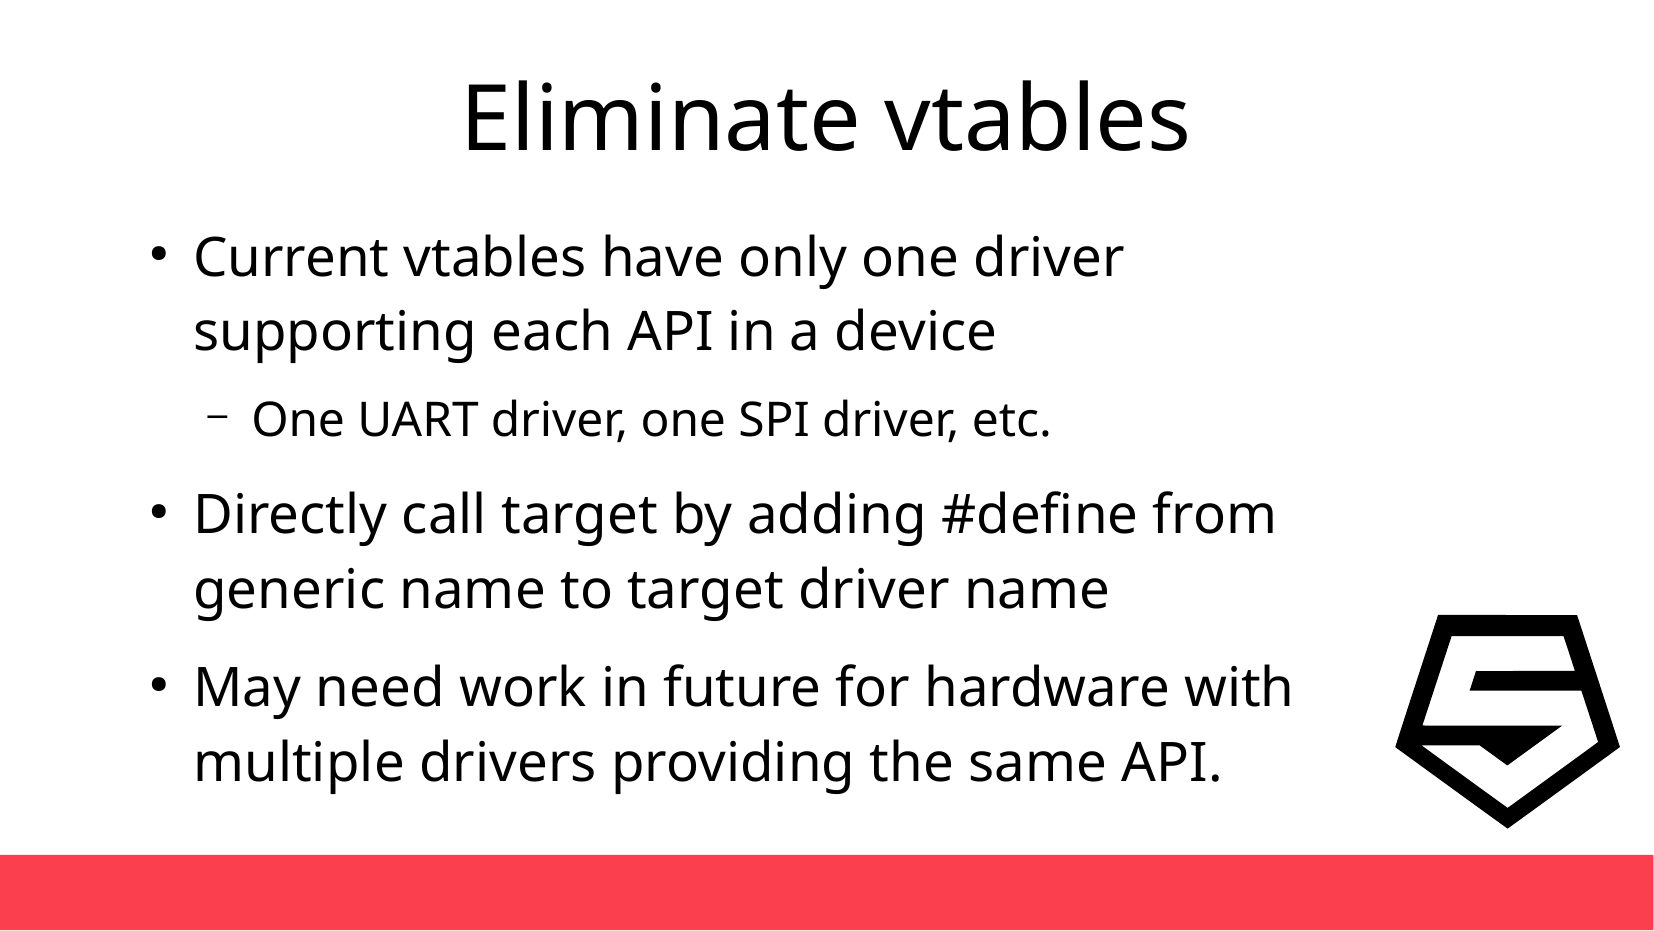

# Eliminate vtables
Current vtables have only one driver supporting each API in a device
One UART driver, one SPI driver, etc.
Directly call target by adding #define from generic name to target driver name
May need work in future for hardware with multiple drivers providing the same API.